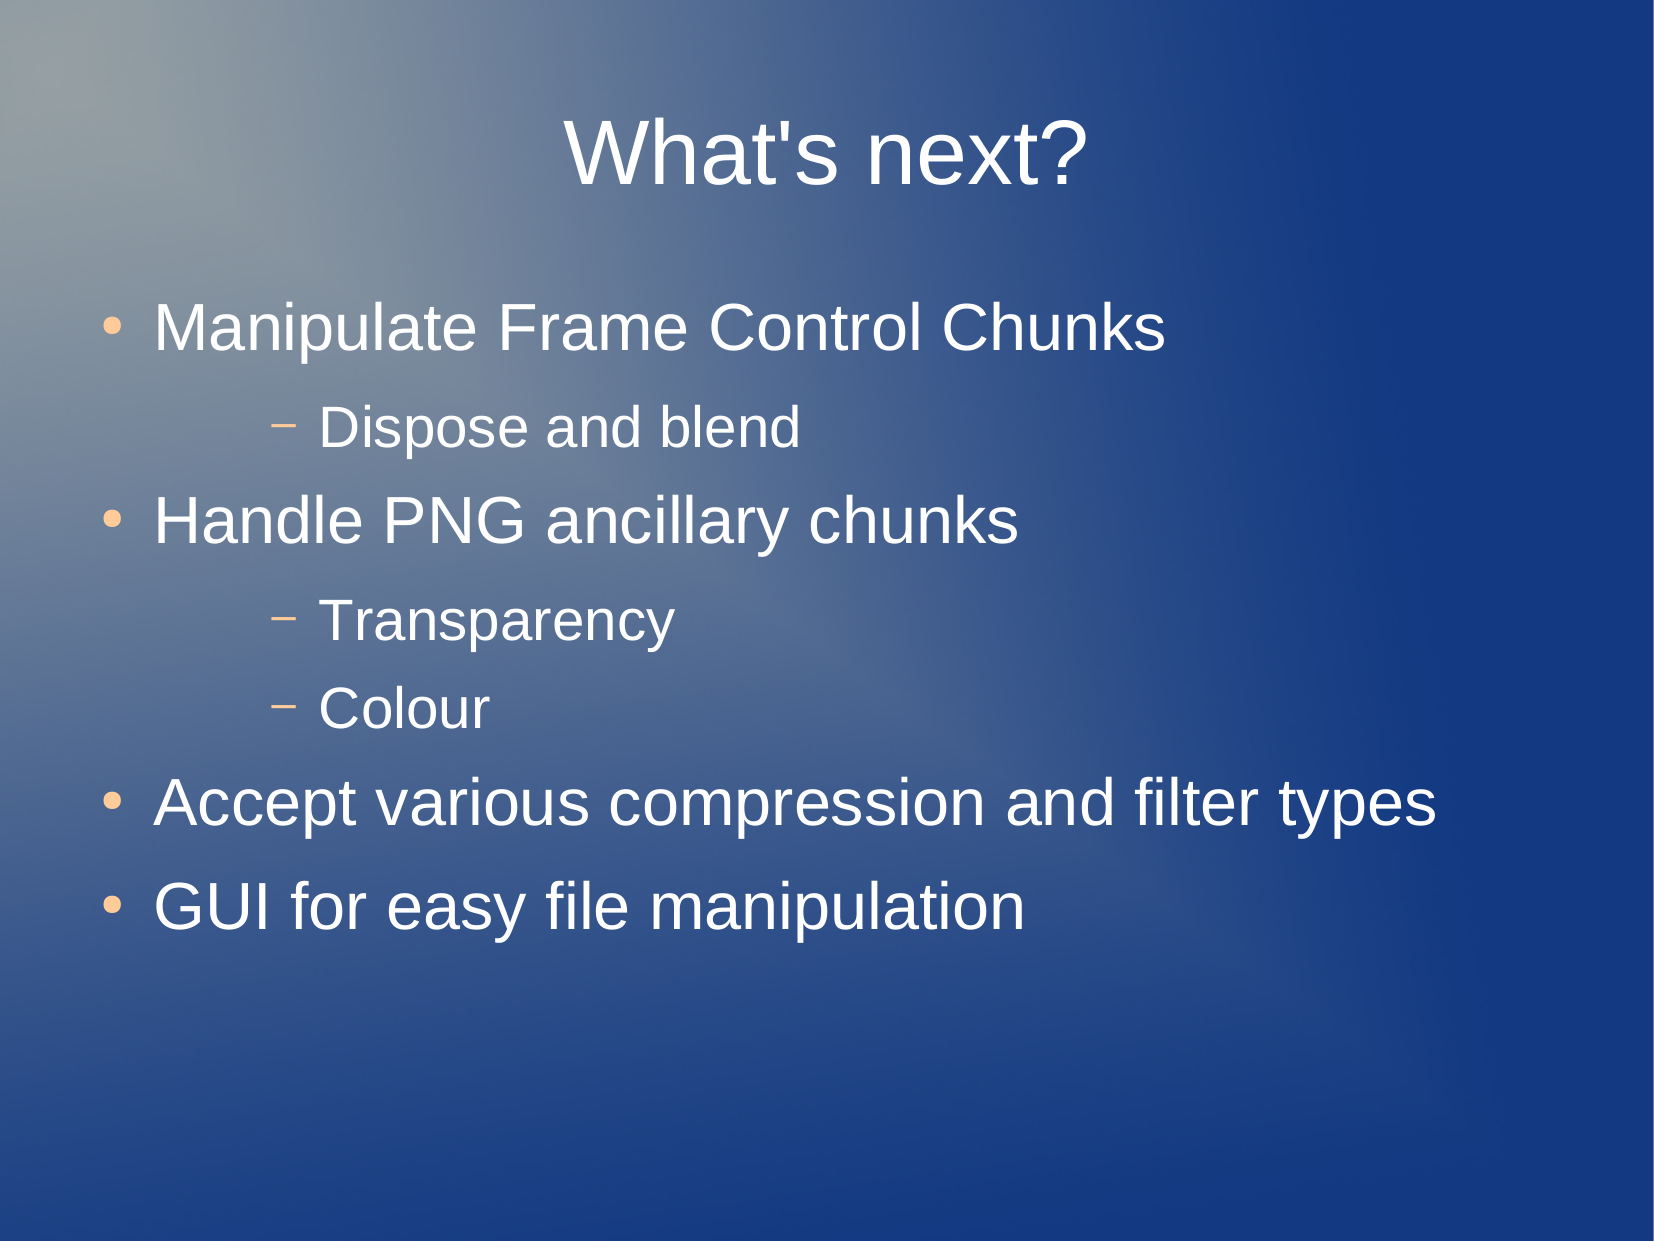

# What's next?
Manipulate Frame Control Chunks
Dispose and blend
Handle PNG ancillary chunks
Transparency
Colour
Accept various compression and filter types
GUI for easy file manipulation